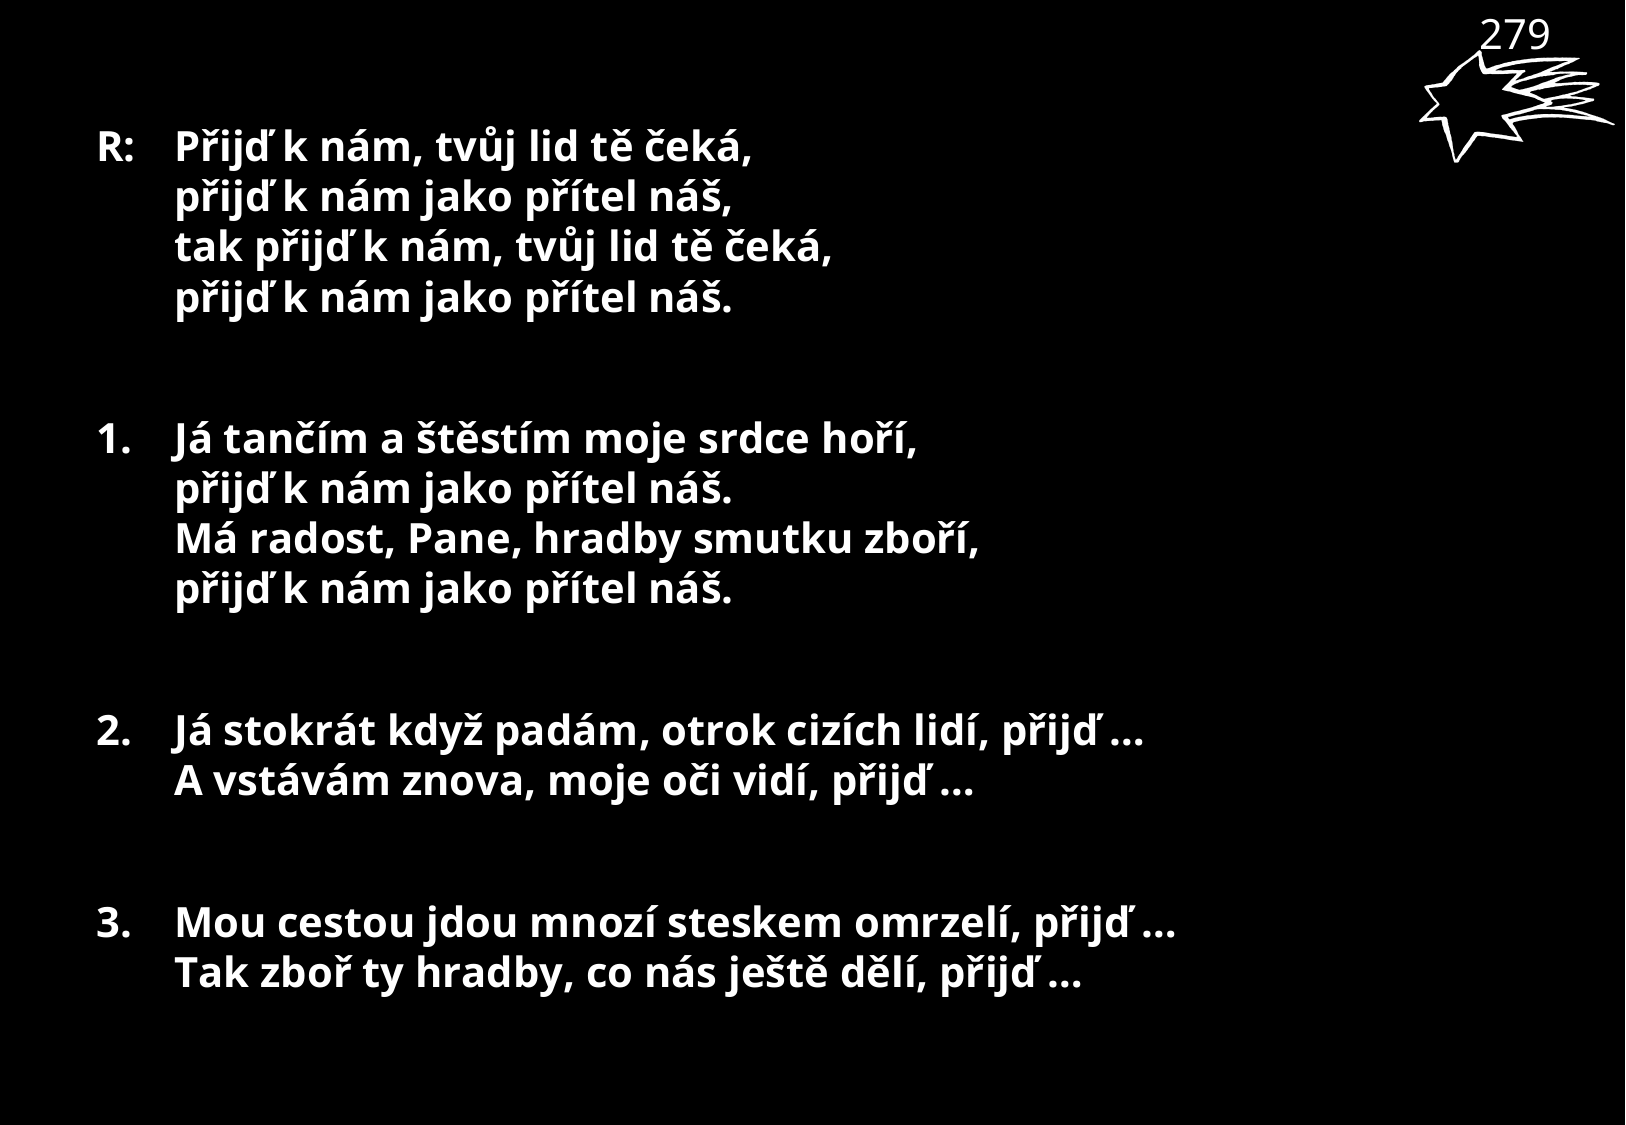

279
# R: 	Přijď k nám, tvůj lid tě čeká, přijď k nám jako přítel náš, tak přijď k nám, tvůj lid tě čeká, přijď k nám jako přítel náš.
1. 	Já tančím a štěstím moje srdce hoří,
přijď k nám jako přítel náš.
Má radost, Pane, hradby smutku zboří,
přijď k nám jako přítel náš.
2. 	Já stokrát když padám, otrok cizích lidí, přijď …
A vstávám znova, moje oči vidí, přijď …
3. 	Mou cestou jdou mnozí steskem omrzelí, přijď …
Tak zboř ty hradby, co nás ještě dělí, přijď …